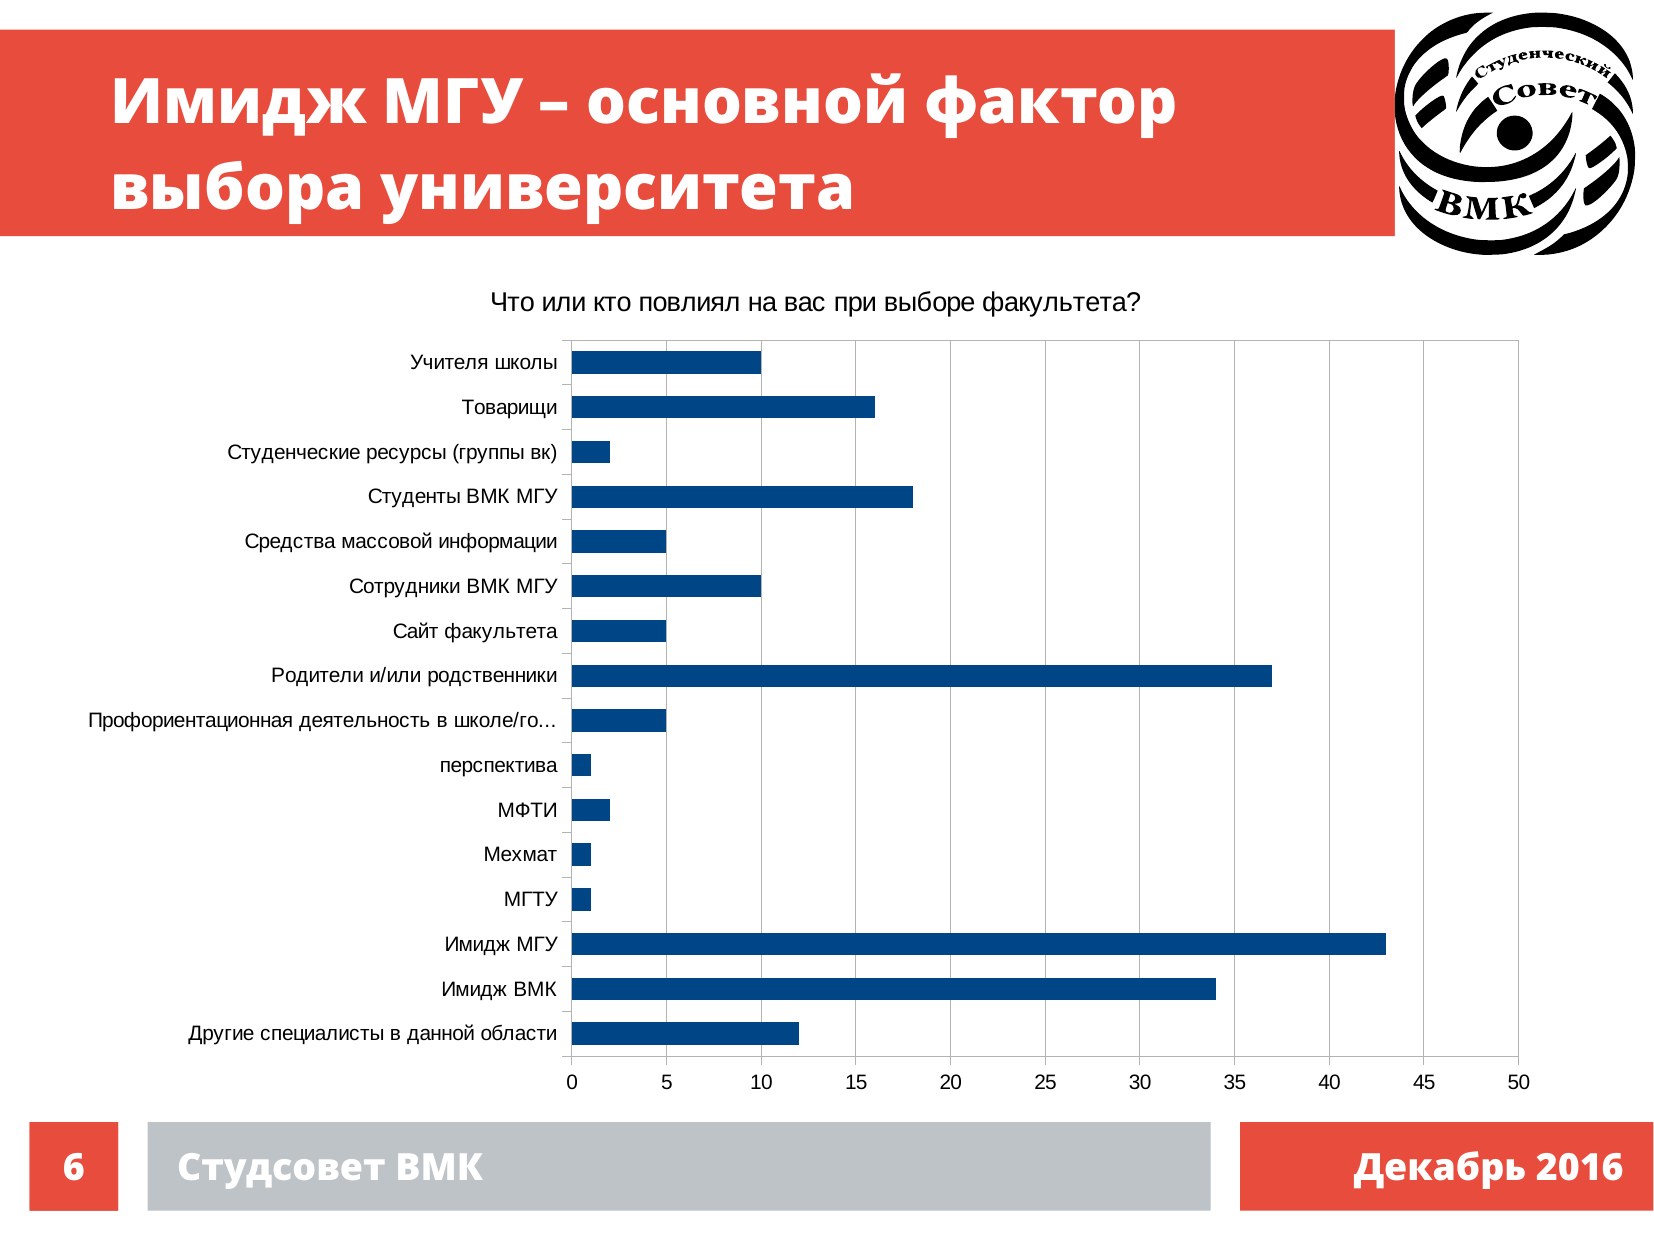

# Имидж МГУ – основной фактор выбора университета
### Chart: Что или кто повлиял на вас при выборе факультета?
| Category | Sum - Число |
|---|---|
| Другие специалисты в данной области | 12.0 |
| Имидж ВМК | 34.0 |
| Имидж МГУ | 43.0 |
| МГТУ | 1.0 |
| Мехмат | 1.0 |
| МФТИ | 2.0 |
| перспектива | 1.0 |
| Профориентационная деятельность в школе/городе | 5.0 |
| Родители и/или родственники | 37.0 |
| Сайт факультета | 5.0 |
| Сотрудники ВМК МГУ | 10.0 |
| Средства массовой информации | 5.0 |
| Студенты ВМК МГУ | 18.0 |
| Студенческие ресурсы (группы вк) | 2.0 |
| Товарищи | 16.0 |
| Учителя школы | 10.0 |6
Студсовет ВМК
Декабрь 2016